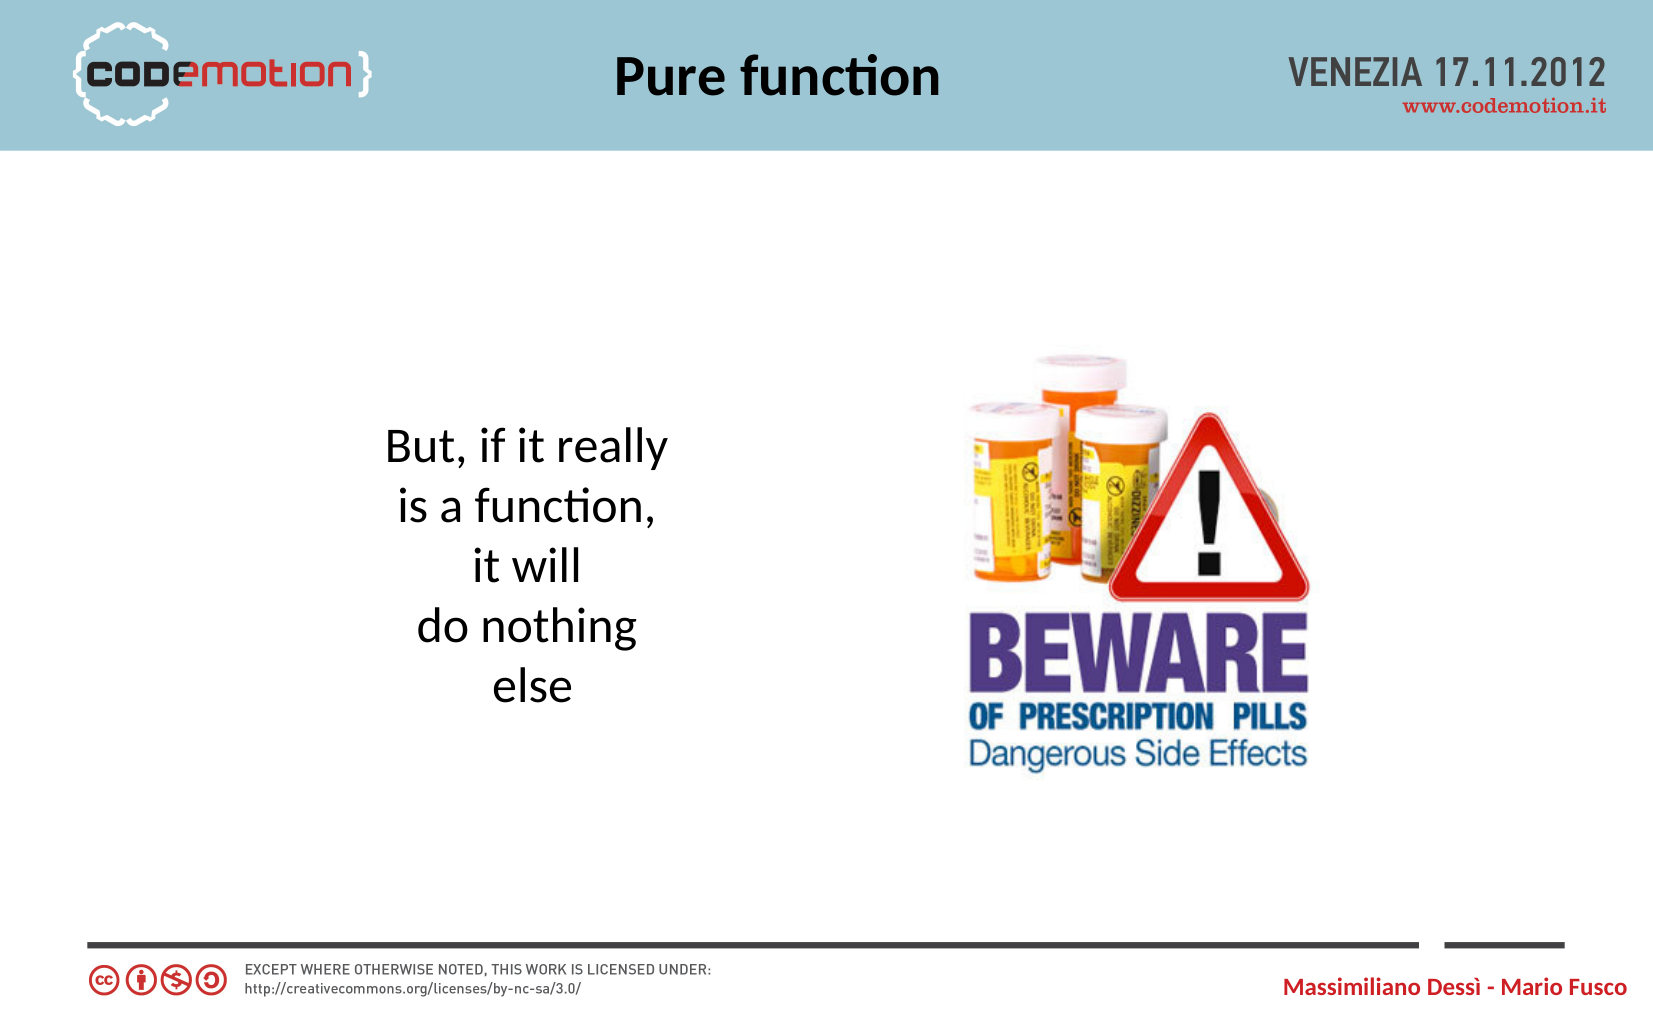

Pure function
But, if it really
is a function,
it will
do nothing
else